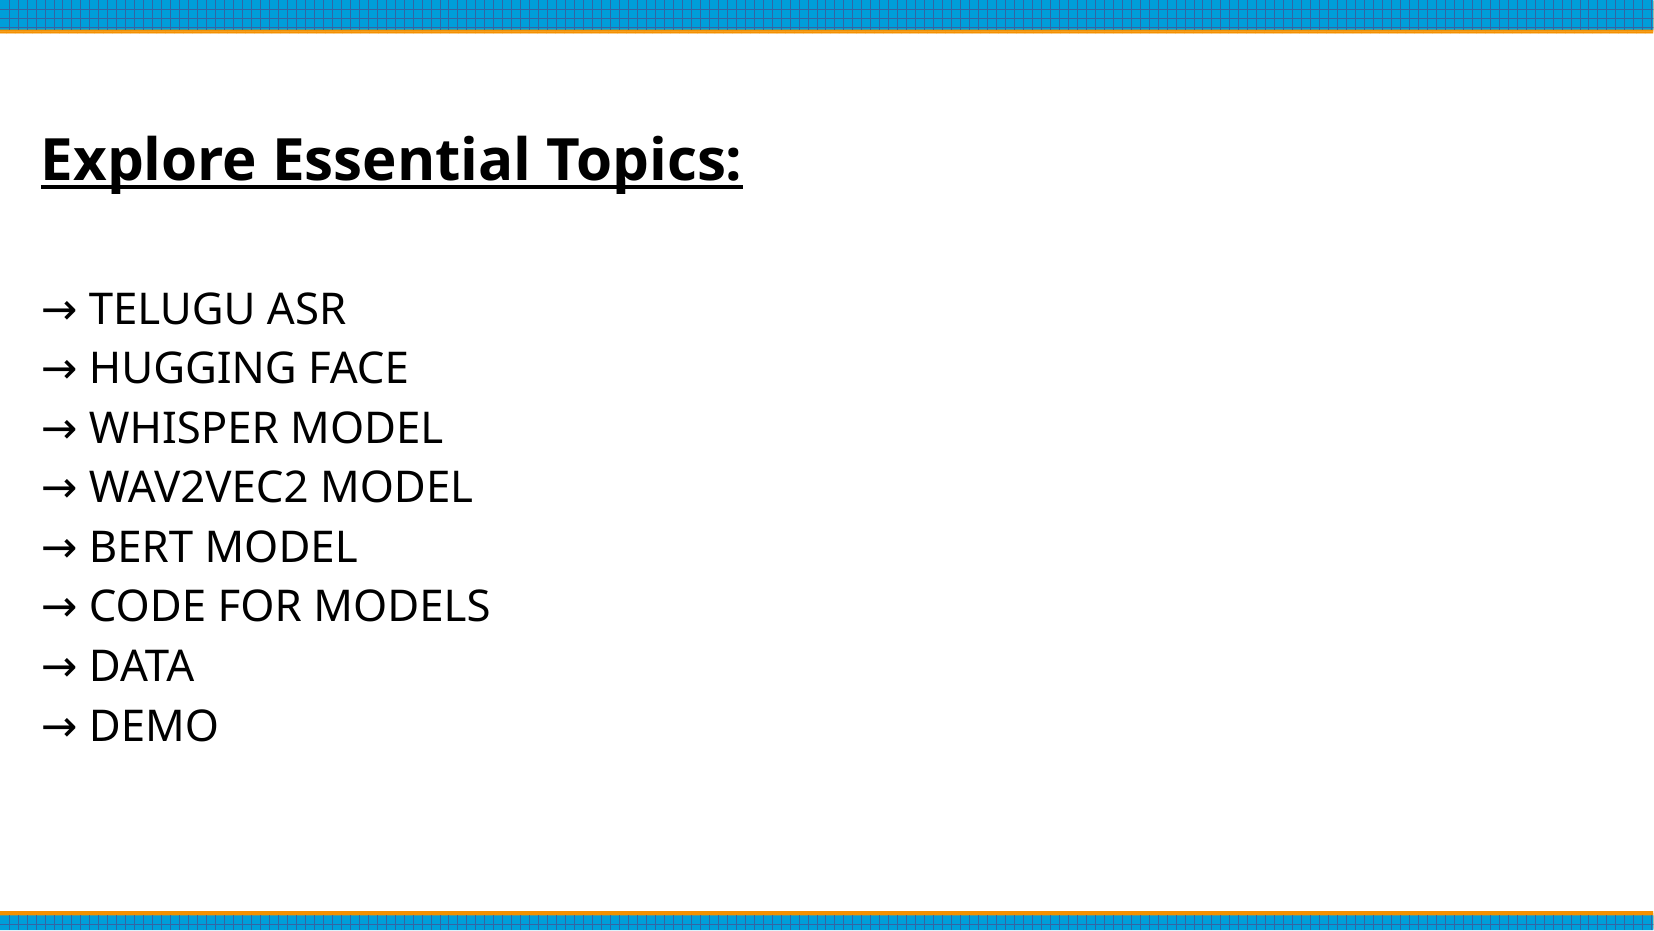

Explore Essential Topics:
→ TELUGU ASR
→ HUGGING FACE
→ WHISPER MODEL
→ WAV2VEC2 MODEL
→ BERT MODEL
→ CODE FOR MODELS
→ DATA
→ DEMO